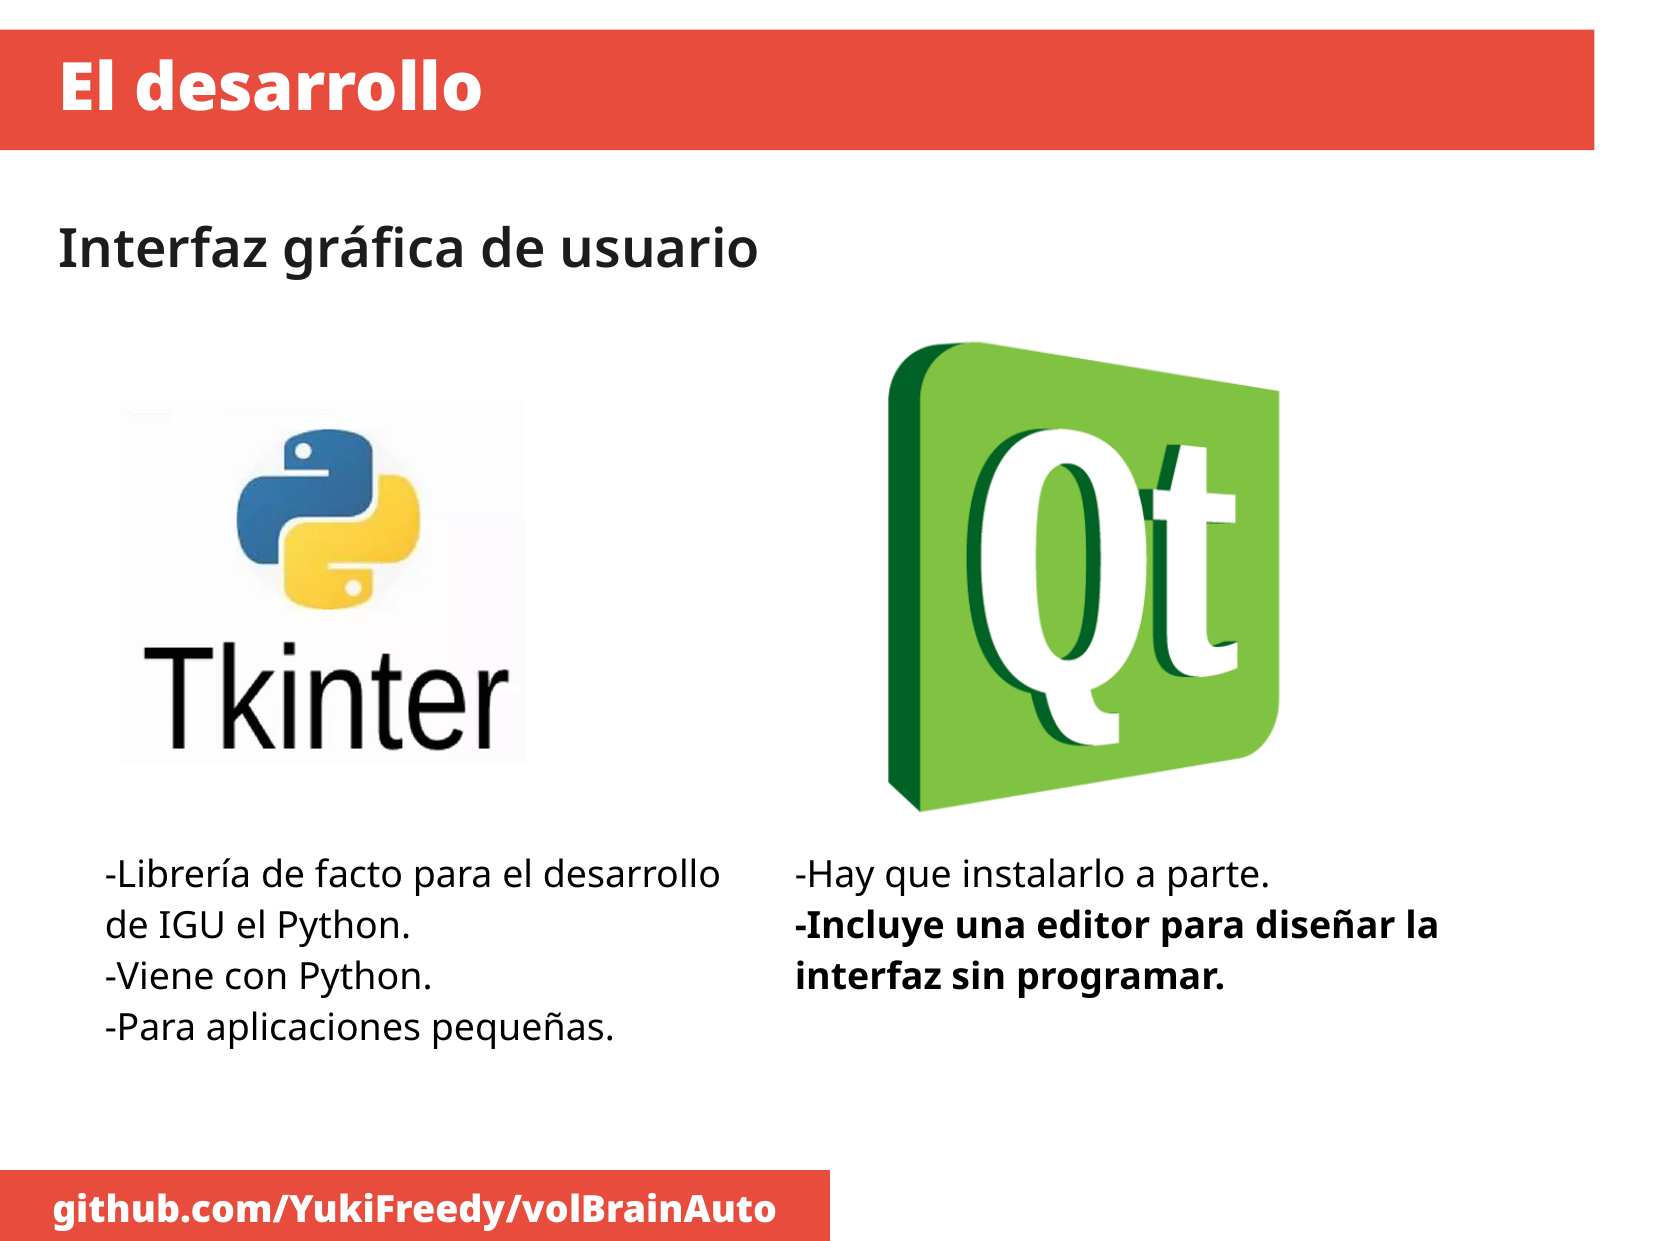

# El desarrollo
Interfaz gráfica de usuario
-Librería de facto para el desarrollo de IGU el Python.
-Viene con Python.
-Para aplicaciones pequeñas.
-Hay que instalarlo a parte.
-Incluye una editor para diseñar la interfaz sin programar.